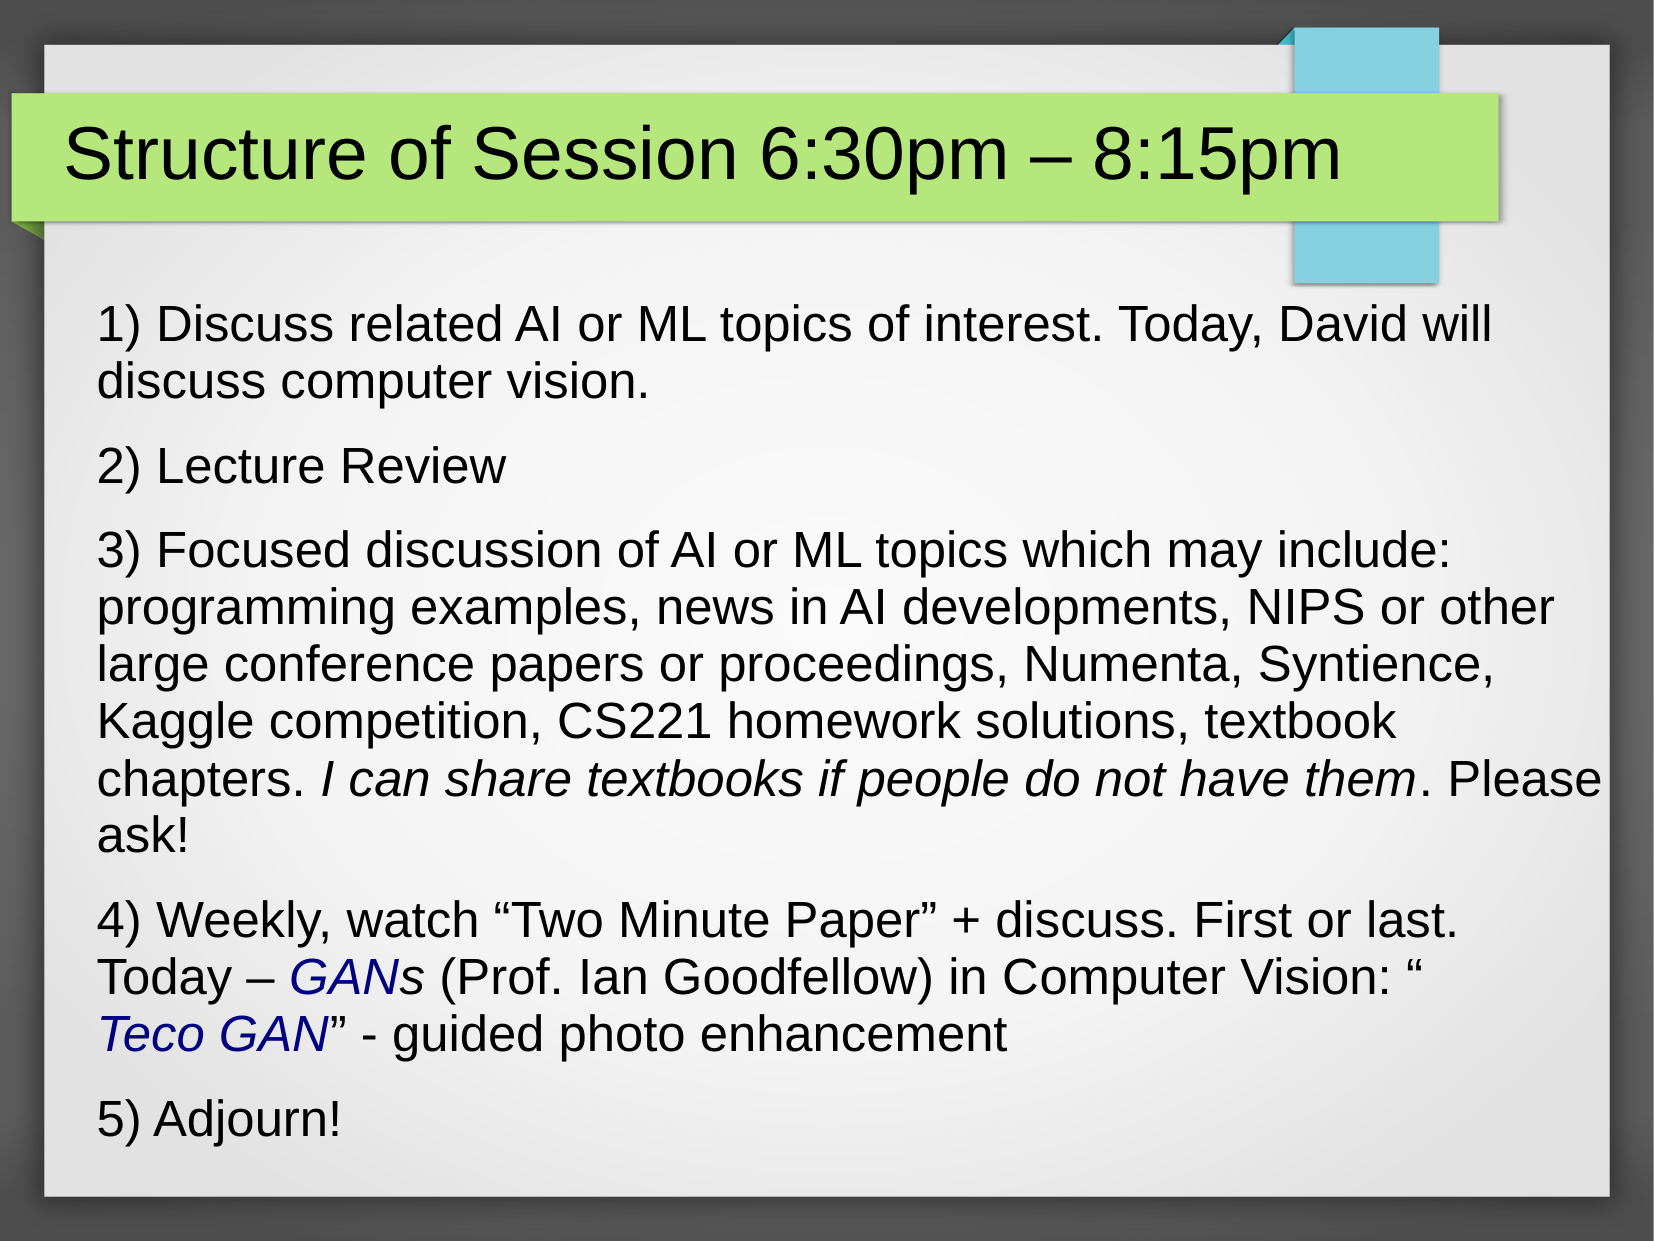

# Structure of Session 6:30pm – 8:15pm
1) Discuss related AI or ML topics of interest. Today, David will discuss computer vision.
2) Lecture Review
3) Focused discussion of AI or ML topics which may include: programming examples, news in AI developments, NIPS or other large conference papers or proceedings, Numenta, Syntience, Kaggle competition, CS221 homework solutions, textbook chapters. I can share textbooks if people do not have them. Please ask!
4) Weekly, watch “Two Minute Paper” + discuss. First or last. Today – GANs (Prof. Ian Goodfellow) in Computer Vision: “Teco GAN” - guided photo enhancement
5) Adjourn!